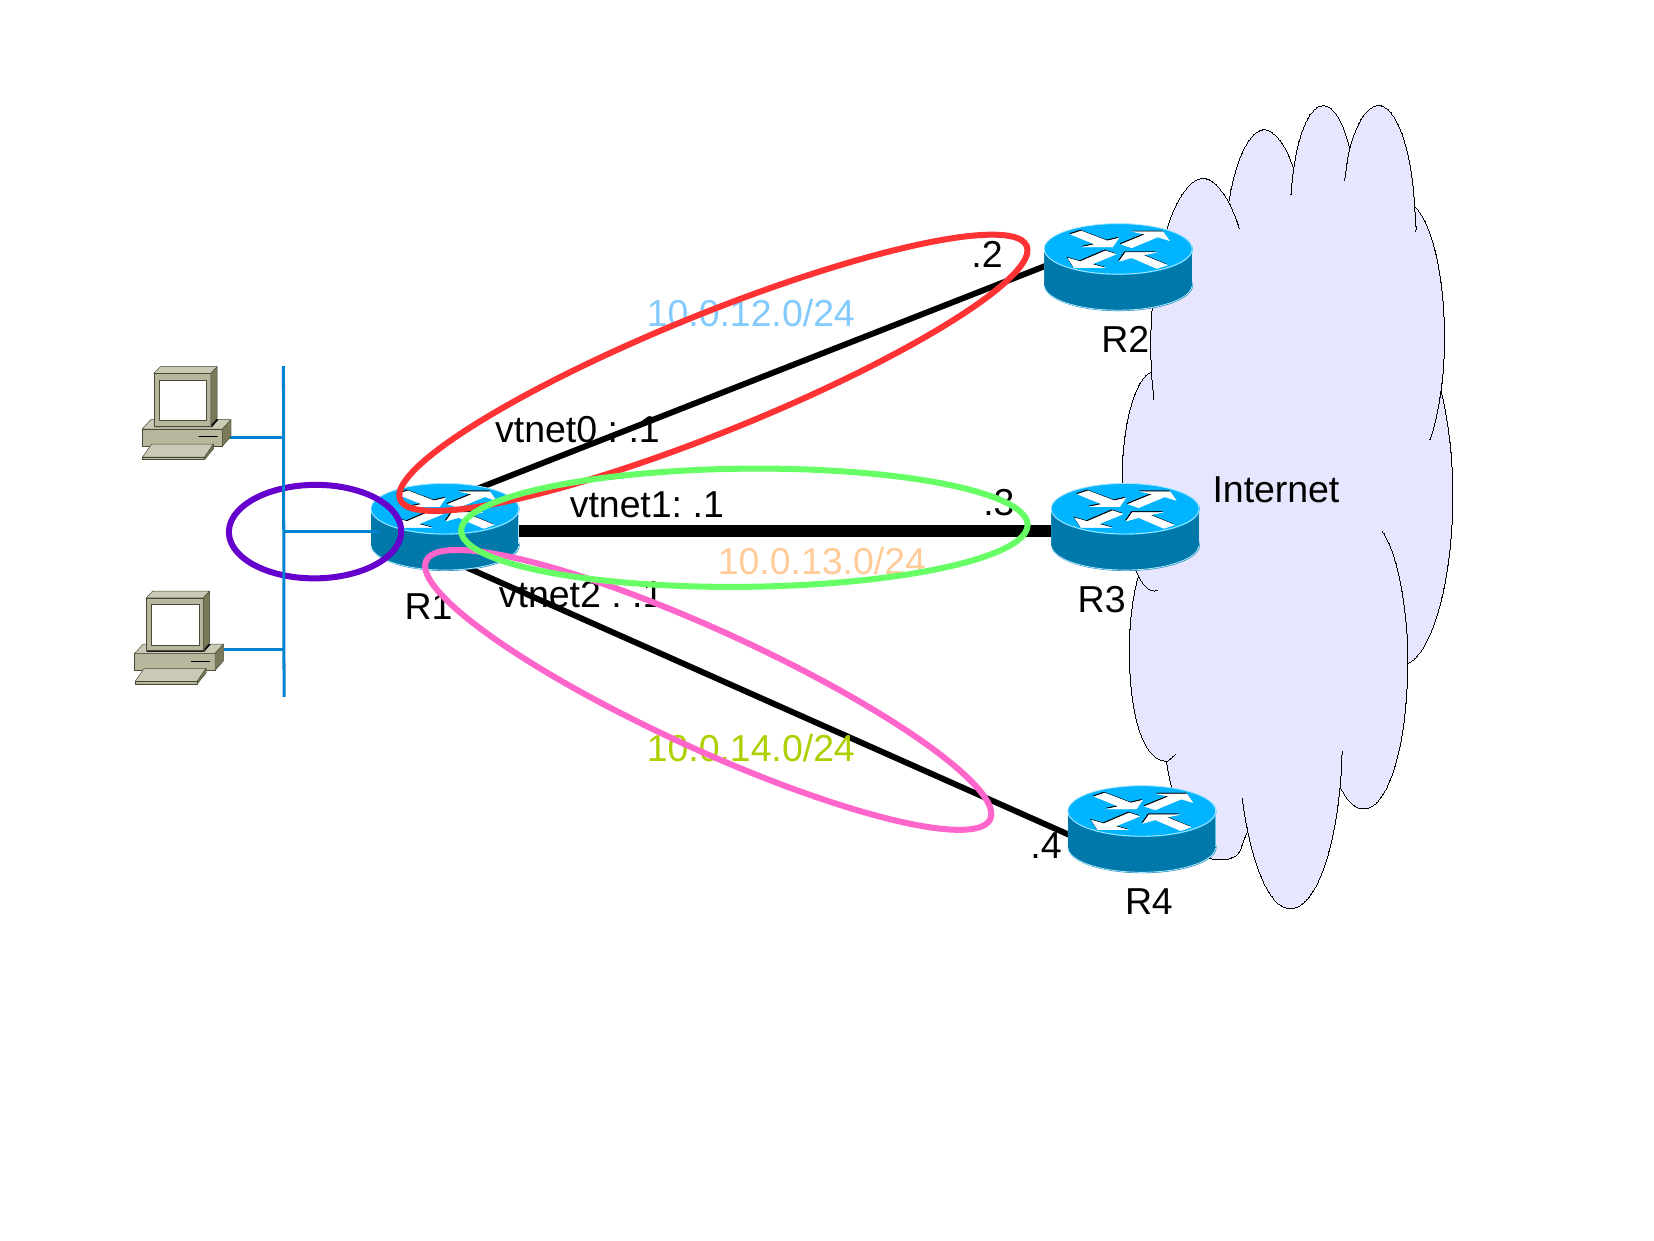

Internet
.2
10.0.12.0/24
R2
vtnet0 : .1
.3
vtnet1: .1
10.0.13.0/24
vtnet2 : .1
R3
R1
10.0.14.0/24
.4
R4